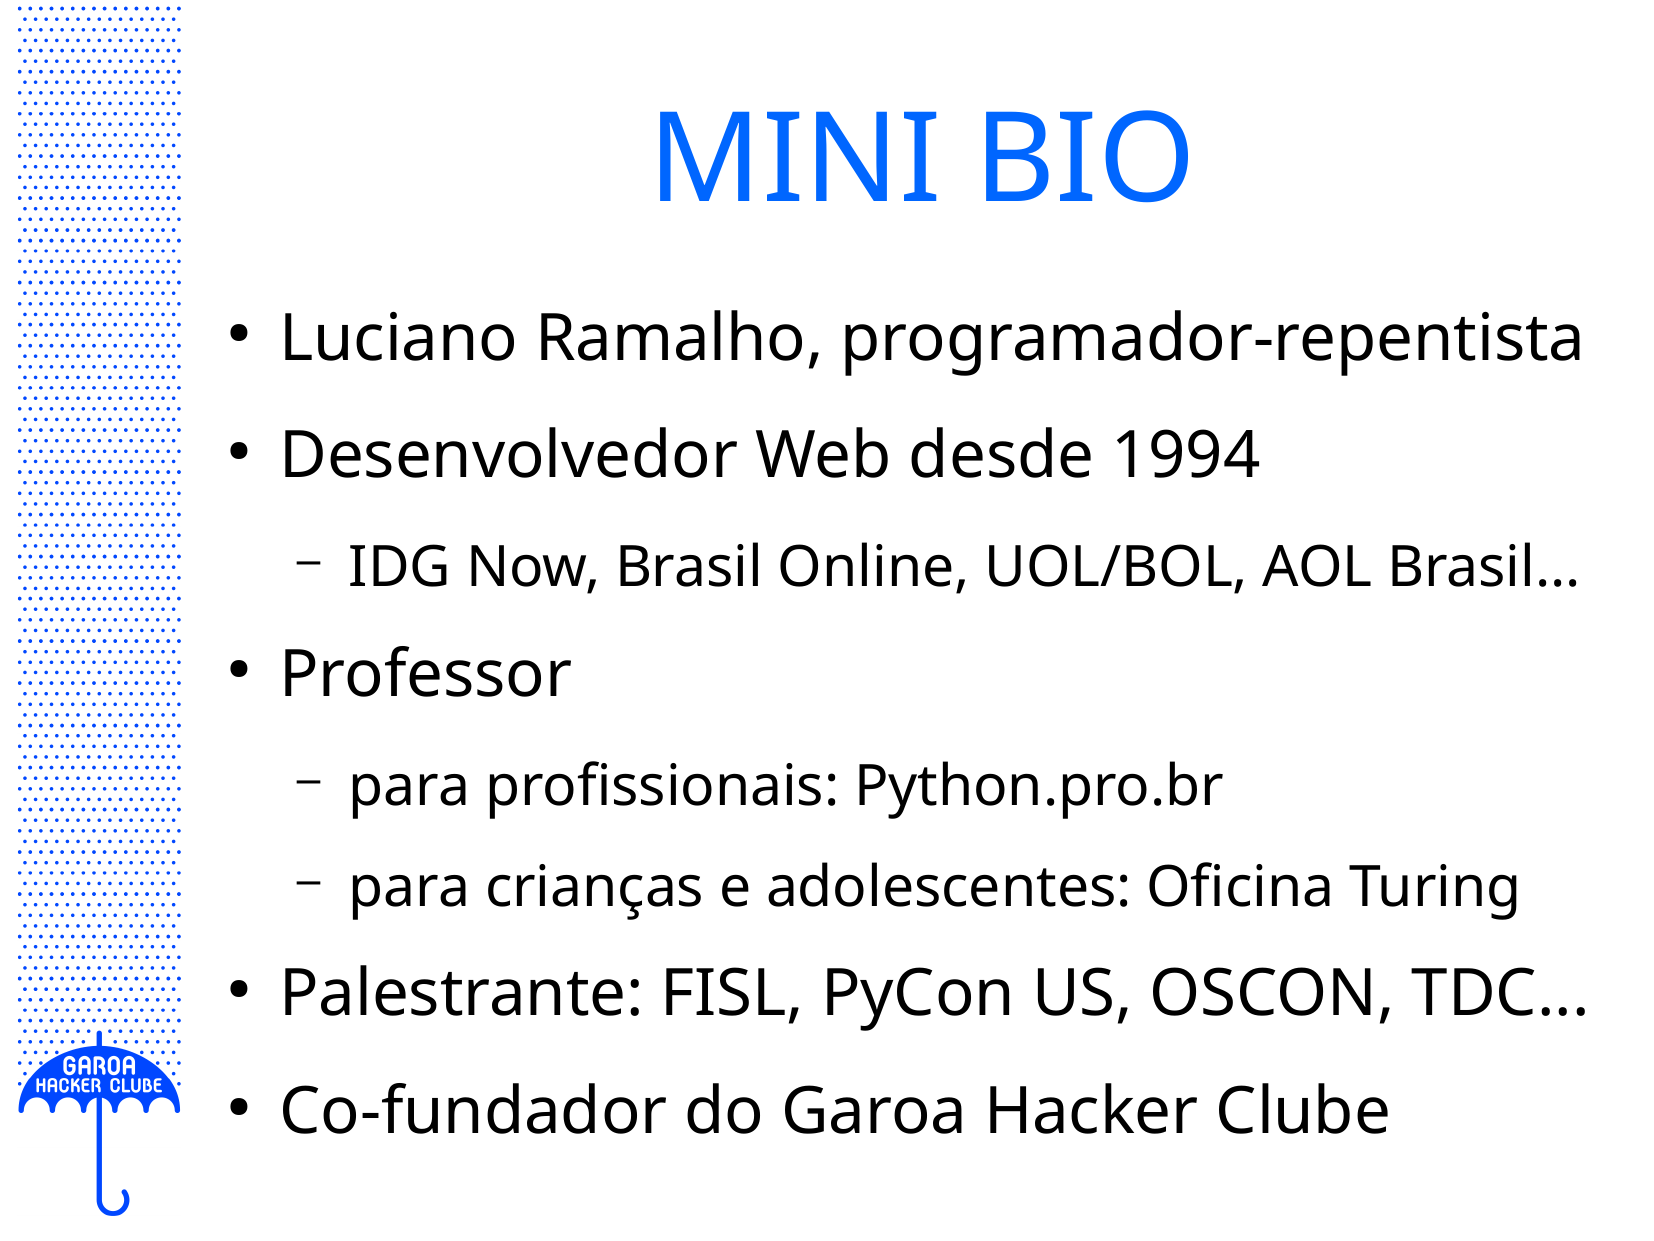

# MINI BIO
Luciano Ramalho, programador-repentista
Desenvolvedor Web desde 1994
IDG Now, Brasil Online, UOL/BOL, AOL Brasil...
Professor
para profissionais: Python.pro.br
para crianças e adolescentes: Oficina Turing
Palestrante: FISL, PyCon US, OSCON, TDC...
Co-fundador do Garoa Hacker Clube